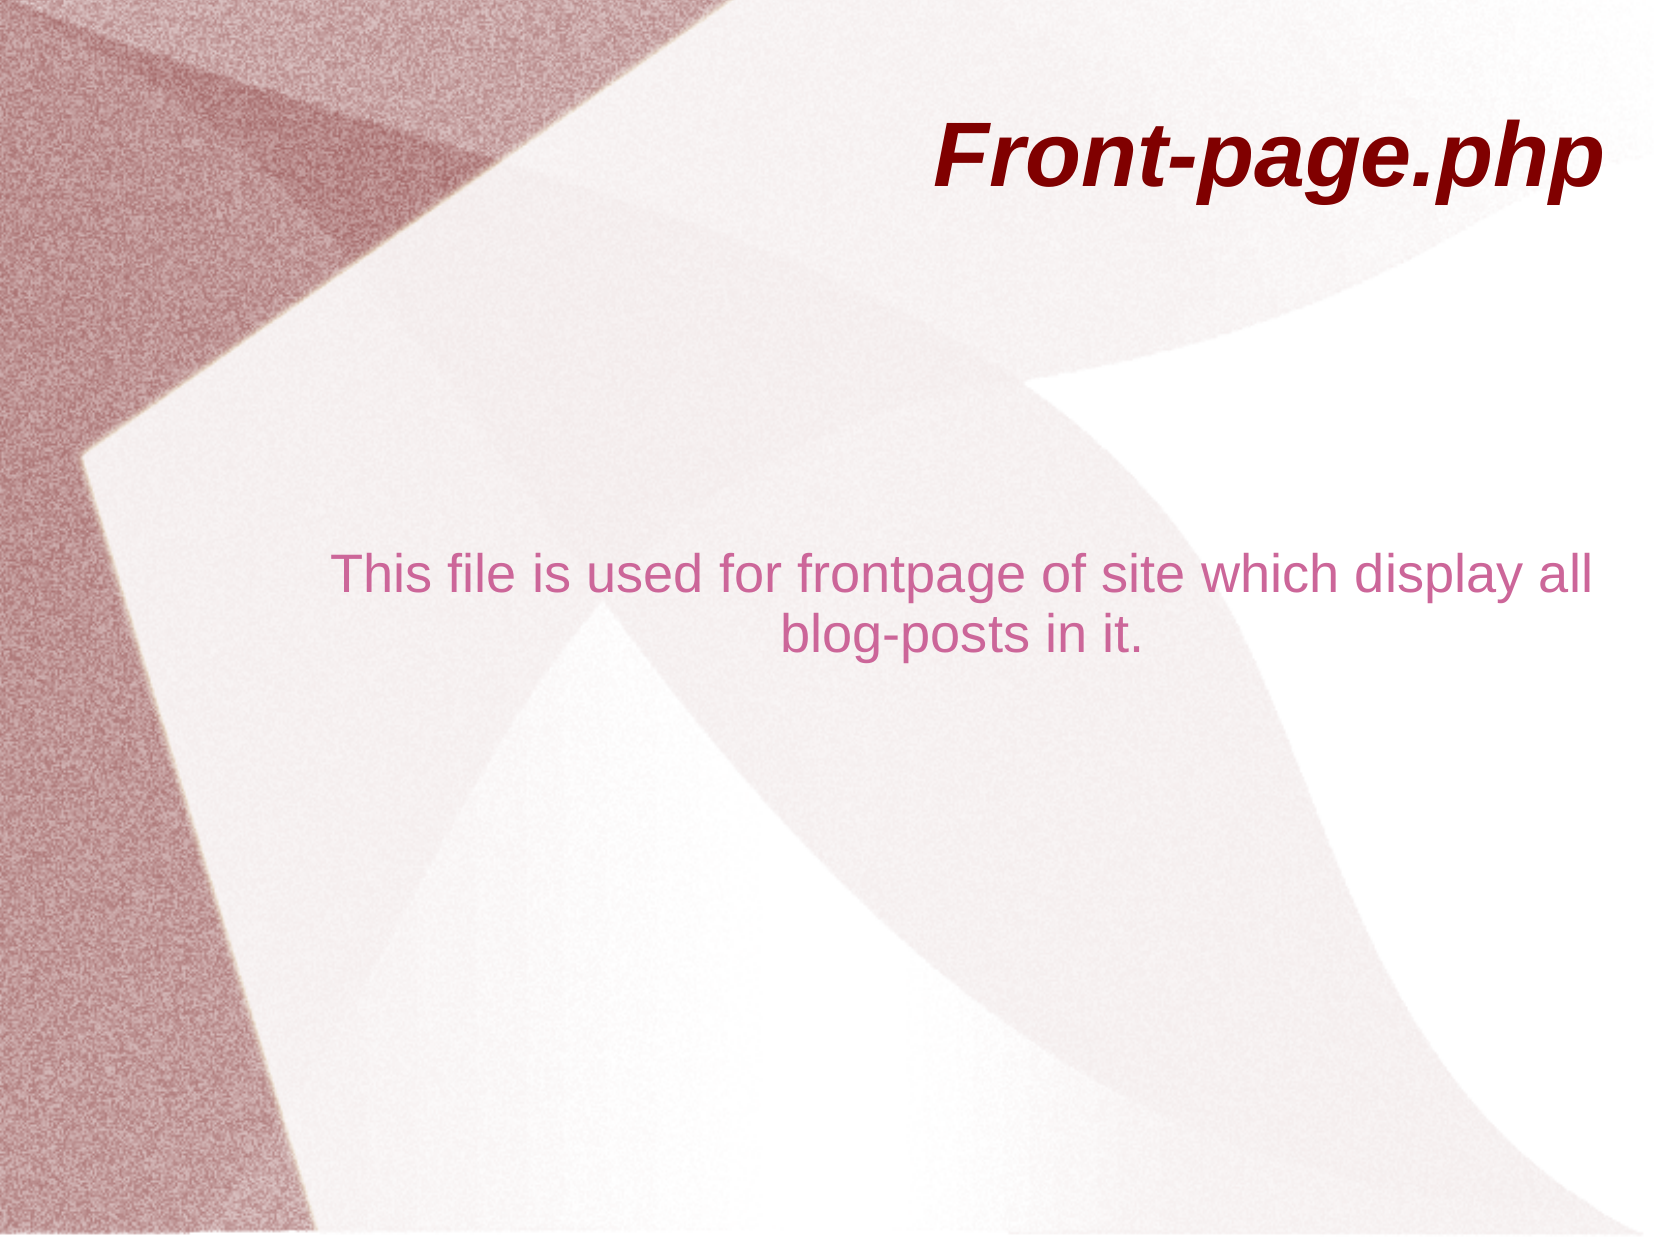

# Front-page.php
This file is used for frontpage of site which display all blog-posts in it.